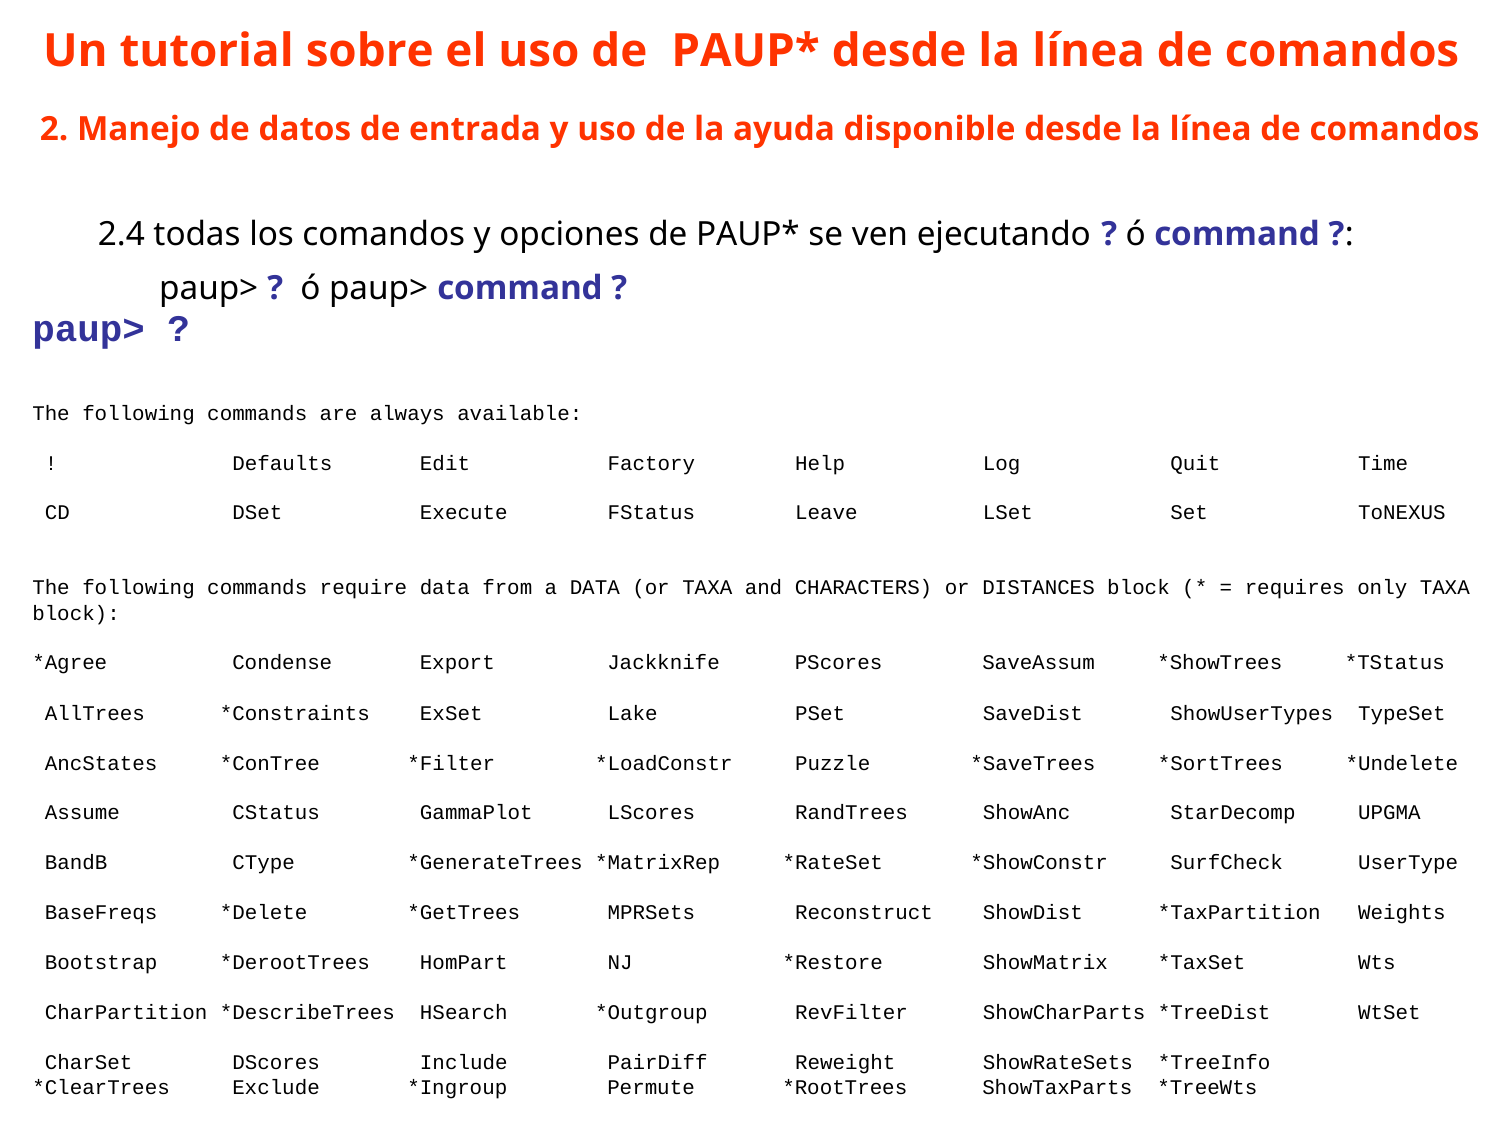

Un tutorial sobre el uso de PAUP* desde la línea de comandos
2. Manejo de datos de entrada y uso de la ayuda disponible desde la línea de comandos
2.4 todas los comandos y opciones de PAUP* se ven ejecutando ? ó command ?:
 paup> ? ó paup> command ?
paup> ?
The following commands are always available:
 ! Defaults Edit Factory Help Log Quit Time
 CD DSet Execute FStatus Leave LSet Set ToNEXUS
The following commands require data from a DATA (or TAXA and CHARACTERS) or DISTANCES block (* = requires only TAXA
block):
*Agree Condense Export Jackknife PScores SaveAssum *ShowTrees *TStatus
 AllTrees *Constraints ExSet Lake PSet SaveDist ShowUserTypes TypeSet
 AncStates *ConTree *Filter *LoadConstr Puzzle *SaveTrees *SortTrees *Undelete
 Assume CStatus GammaPlot LScores RandTrees ShowAnc StarDecomp UPGMA
 BandB CType *GenerateTrees *MatrixRep *RateSet *ShowConstr SurfCheck UserType
 BaseFreqs *Delete *GetTrees MPRSets Reconstruct ShowDist *TaxPartition Weights
 Bootstrap *DerootTrees HomPart NJ *Restore ShowMatrix *TaxSet Wts
 CharPartition *DescribeTrees HSearch *Outgroup RevFilter ShowCharParts *TreeDist WtSet
 CharSet DScores Include PairDiff Reweight ShowRateSets *TreeInfo
*ClearTrees Exclude *Ingroup Permute *RootTrees ShowTaxParts *TreeWts